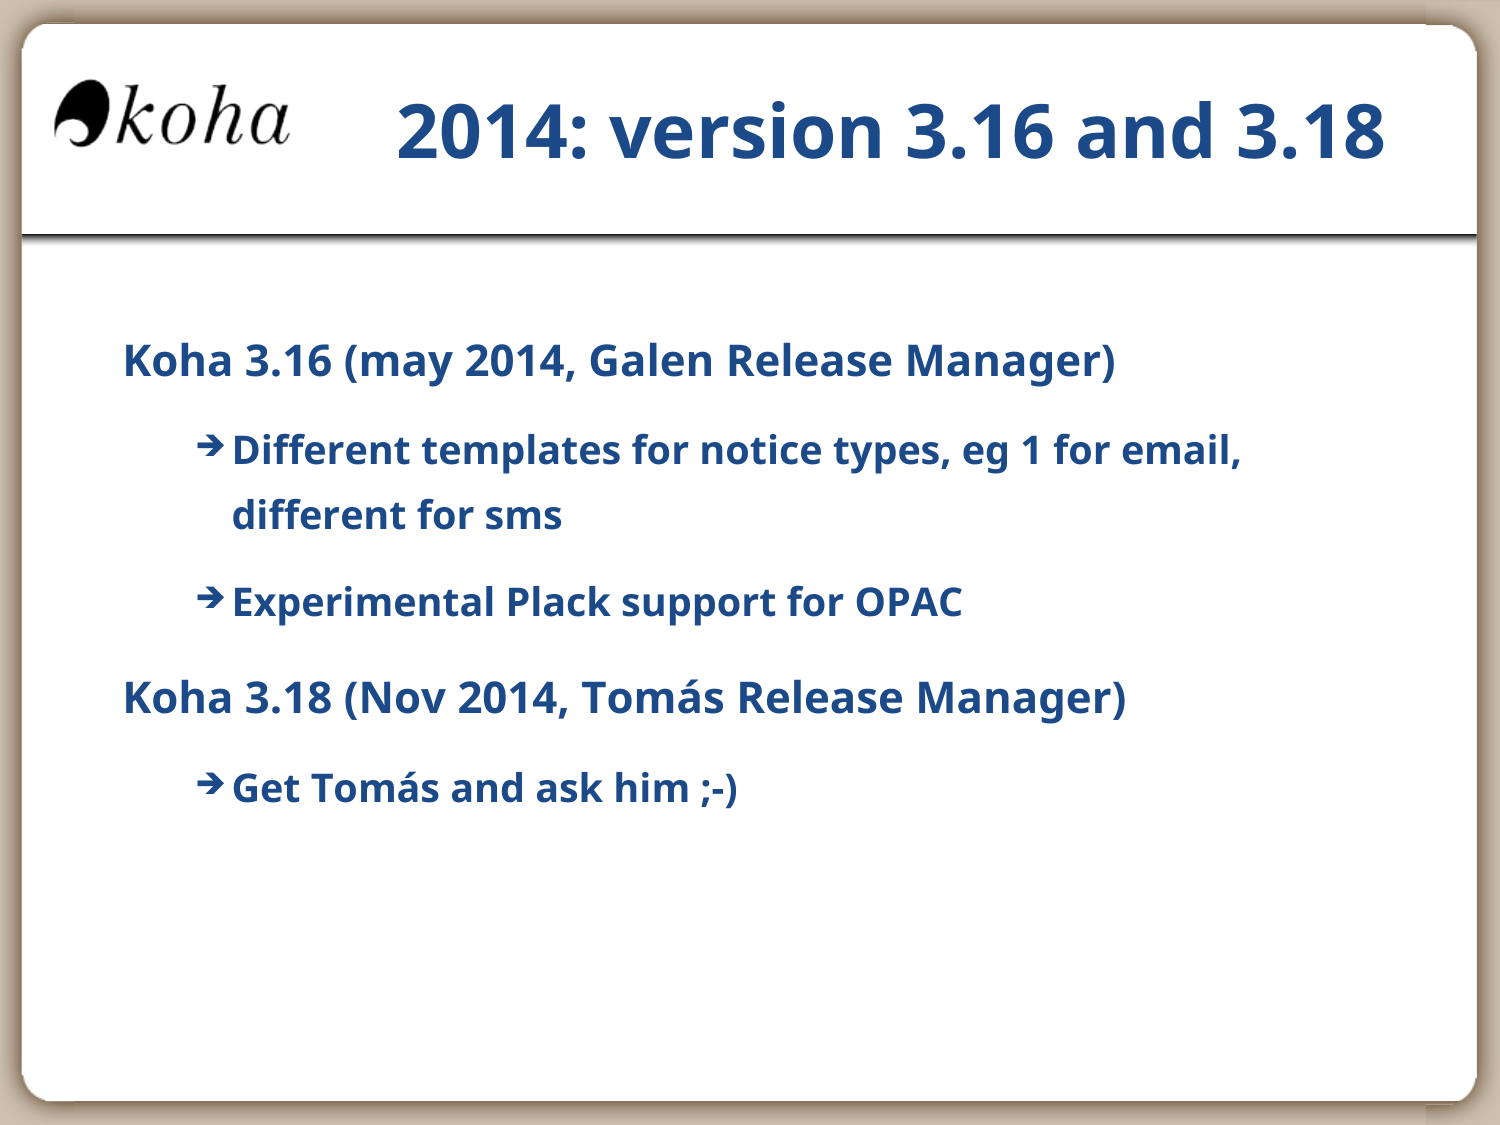

# 2014: version 3.16 and 3.18
Koha 3.16 (may 2014, Galen Release Manager)
Different templates for notice types, eg 1 for email, different for sms
Experimental Plack support for OPAC
Koha 3.18 (Nov 2014, Tomás Release Manager)
Get Tomás and ask him ;-)